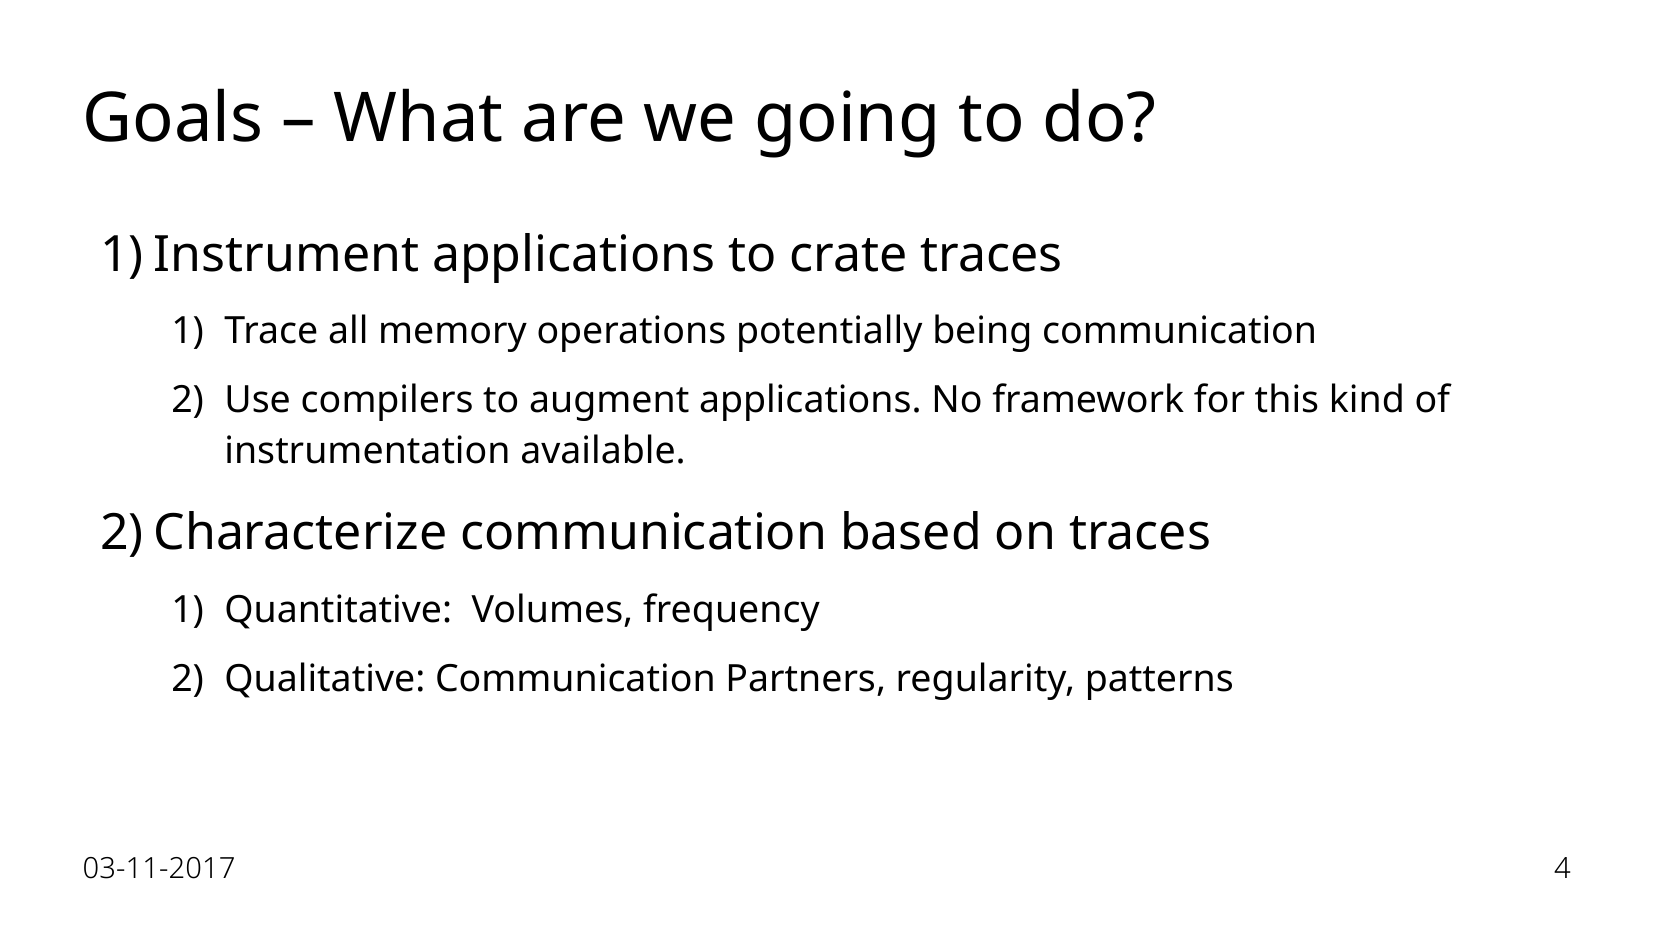

# Goals – What are we going to do?
Instrument applications to crate traces
Trace all memory operations potentially being communication
Use compilers to augment applications. No framework for this kind of instrumentation available.
Characterize communication based on traces
Quantitative: Volumes, frequency
Qualitative: Communication Partners, regularity, patterns
03-11-2017
4